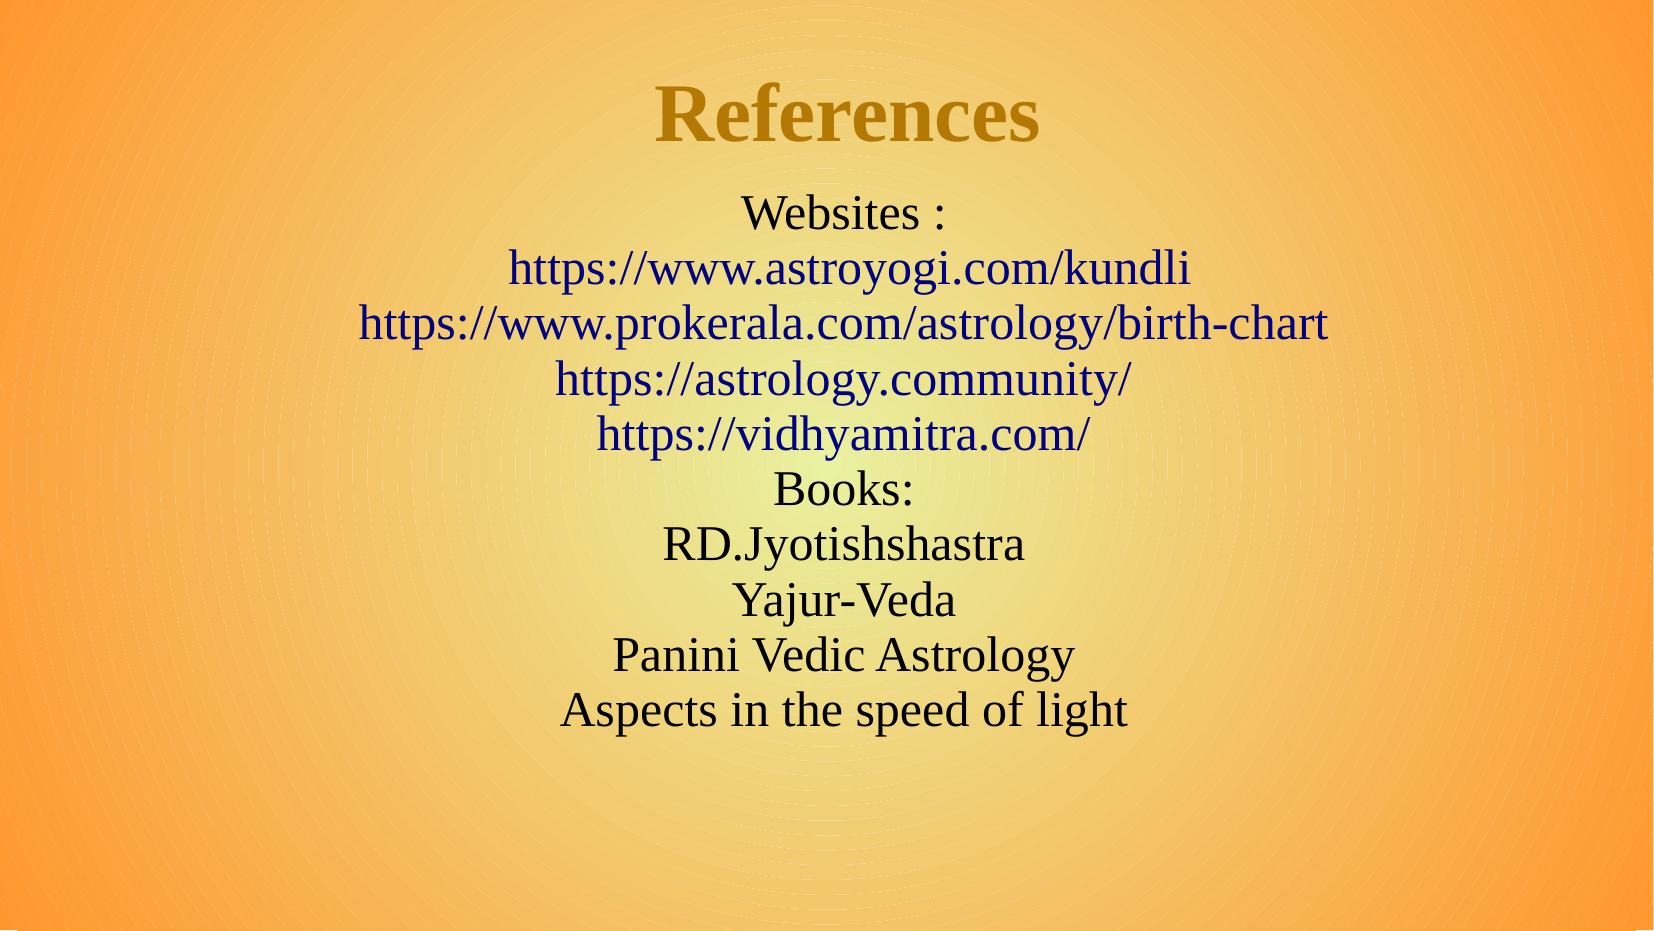

References
Websites :
 https://www.astroyogi.com/kundli
https://www.prokerala.com/astrology/birth-chart
https://astrology.community/
https://vidhyamitra.com/
Books:
RD.Jyotishshastra
Yajur-Veda
Panini Vedic Astrology
Aspects in the speed of light